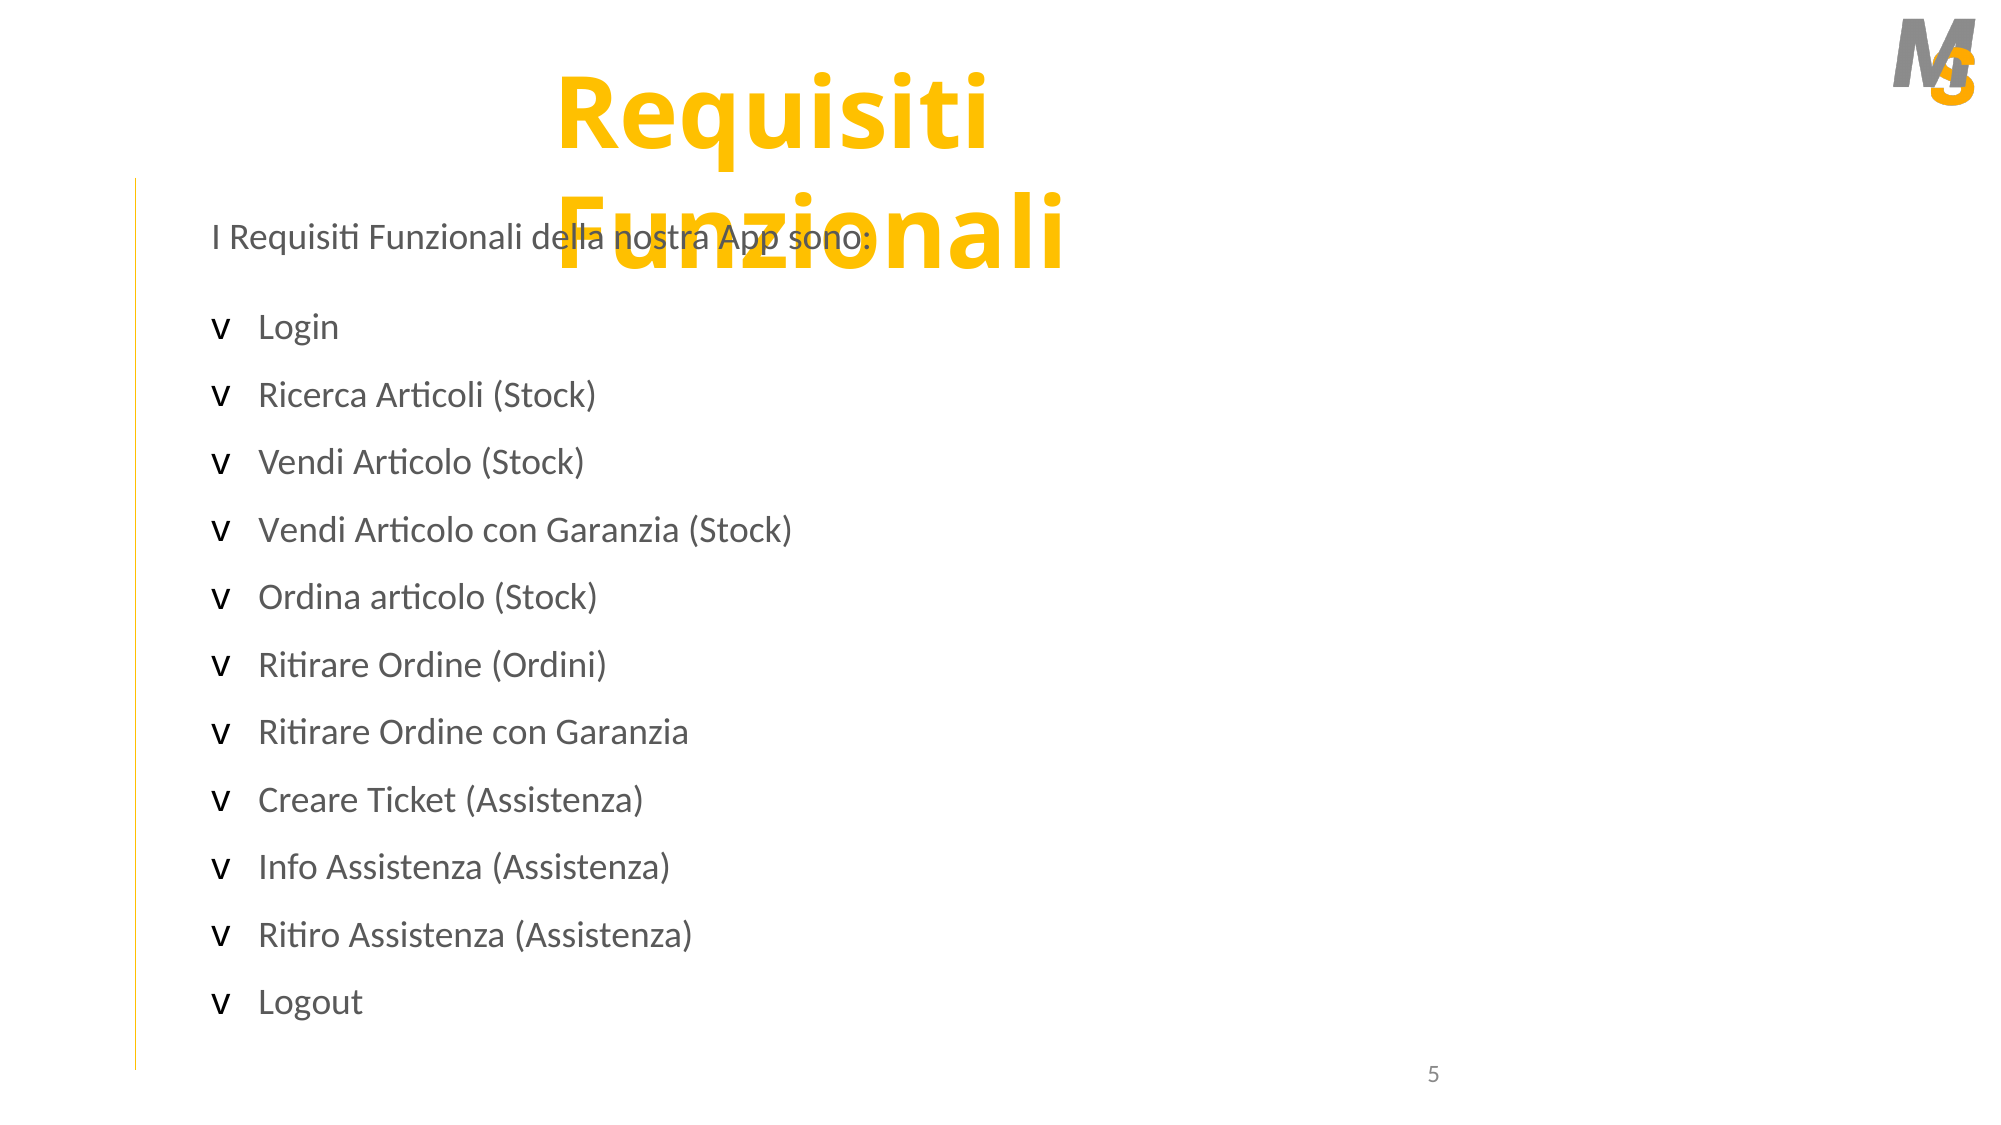

Requisiti Funzionali
I Requisiti Funzionali della nostra App sono:
Login
Ricerca Articoli (Stock)
Vendi Articolo (Stock)
Vendi Articolo con Garanzia (Stock)
Ordina articolo (Stock)
Ritirare Ordine (Ordini)
Ritirare Ordine con Garanzia
Creare Ticket (Assistenza)
Info Assistenza (Assistenza)
Ritiro Assistenza (Assistenza)
Logout